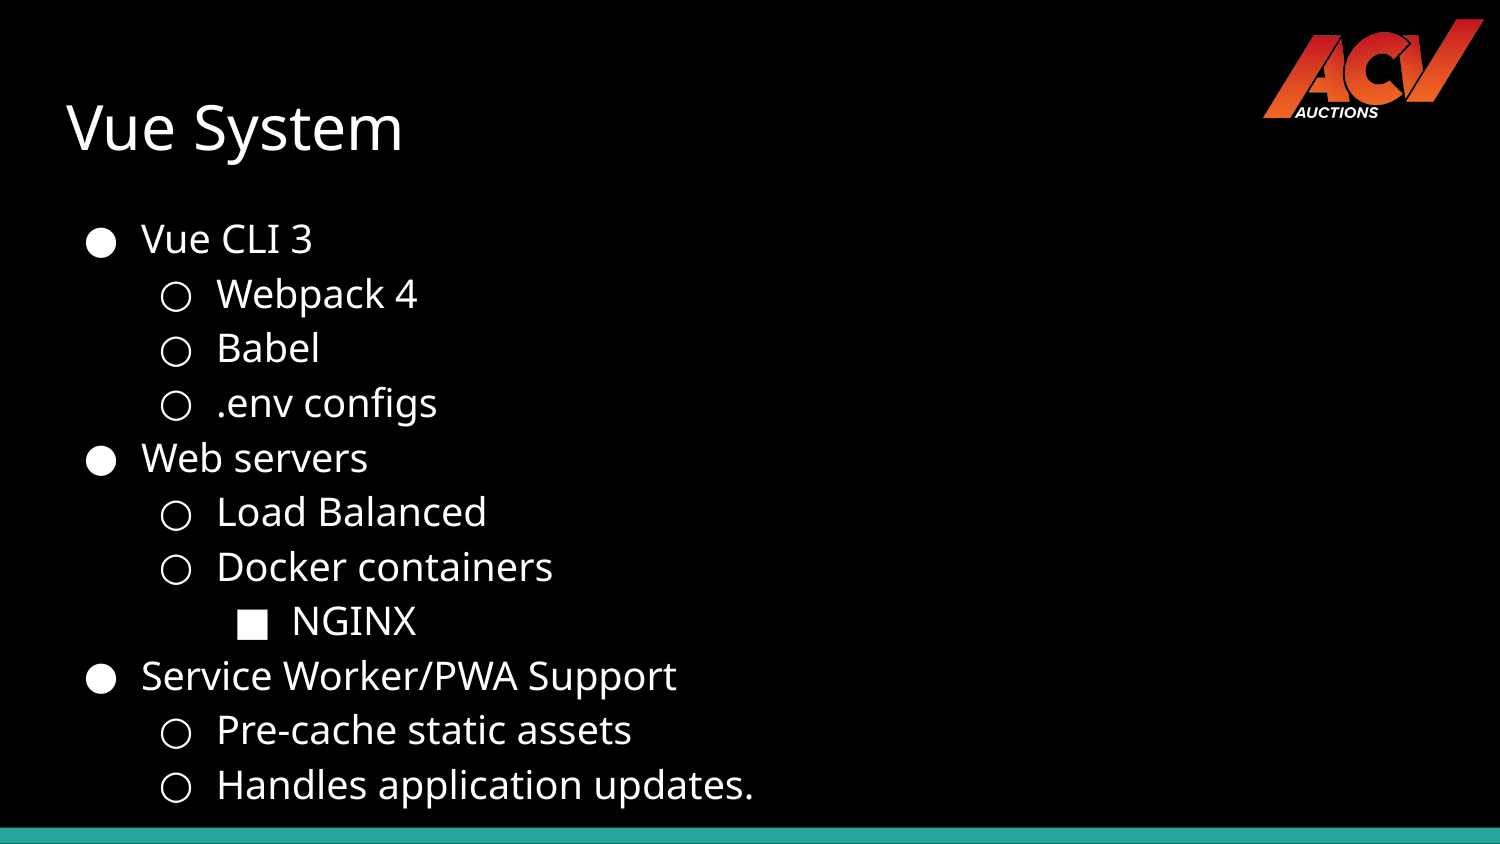

# Vue System
Vue CLI 3
Webpack 4
Babel
.env configs
Web servers
Load Balanced
Docker containers
NGINX
Service Worker/PWA Support
Pre-cache static assets
Handles application updates.